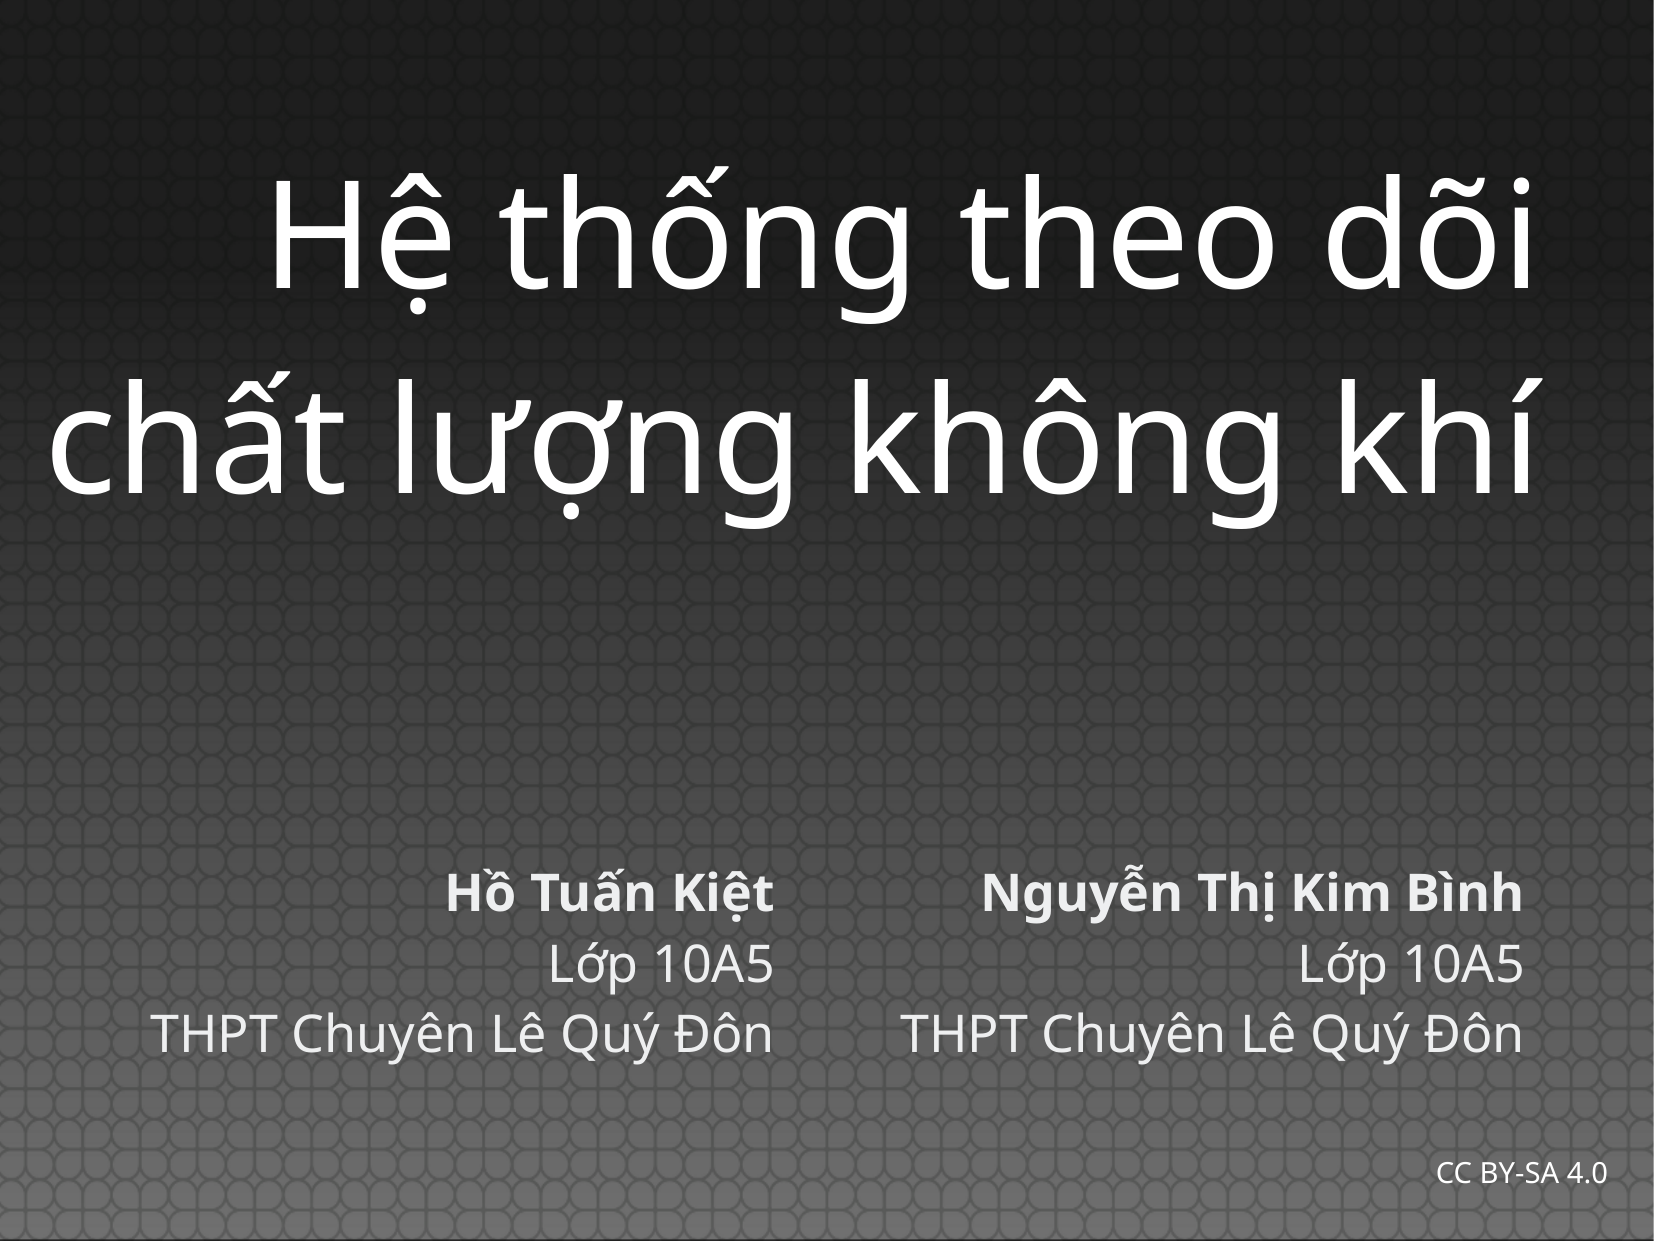

Hệ thống theo dõi
chất lượng không khí
Hồ Tuấn Kiệt
Lớp 10A5
THPT Chuyên Lê Quý Đôn
Nguyễn Thị Kim Bình
Lớp 10A5
THPT Chuyên Lê Quý Đôn
CC BY-SA 4.0